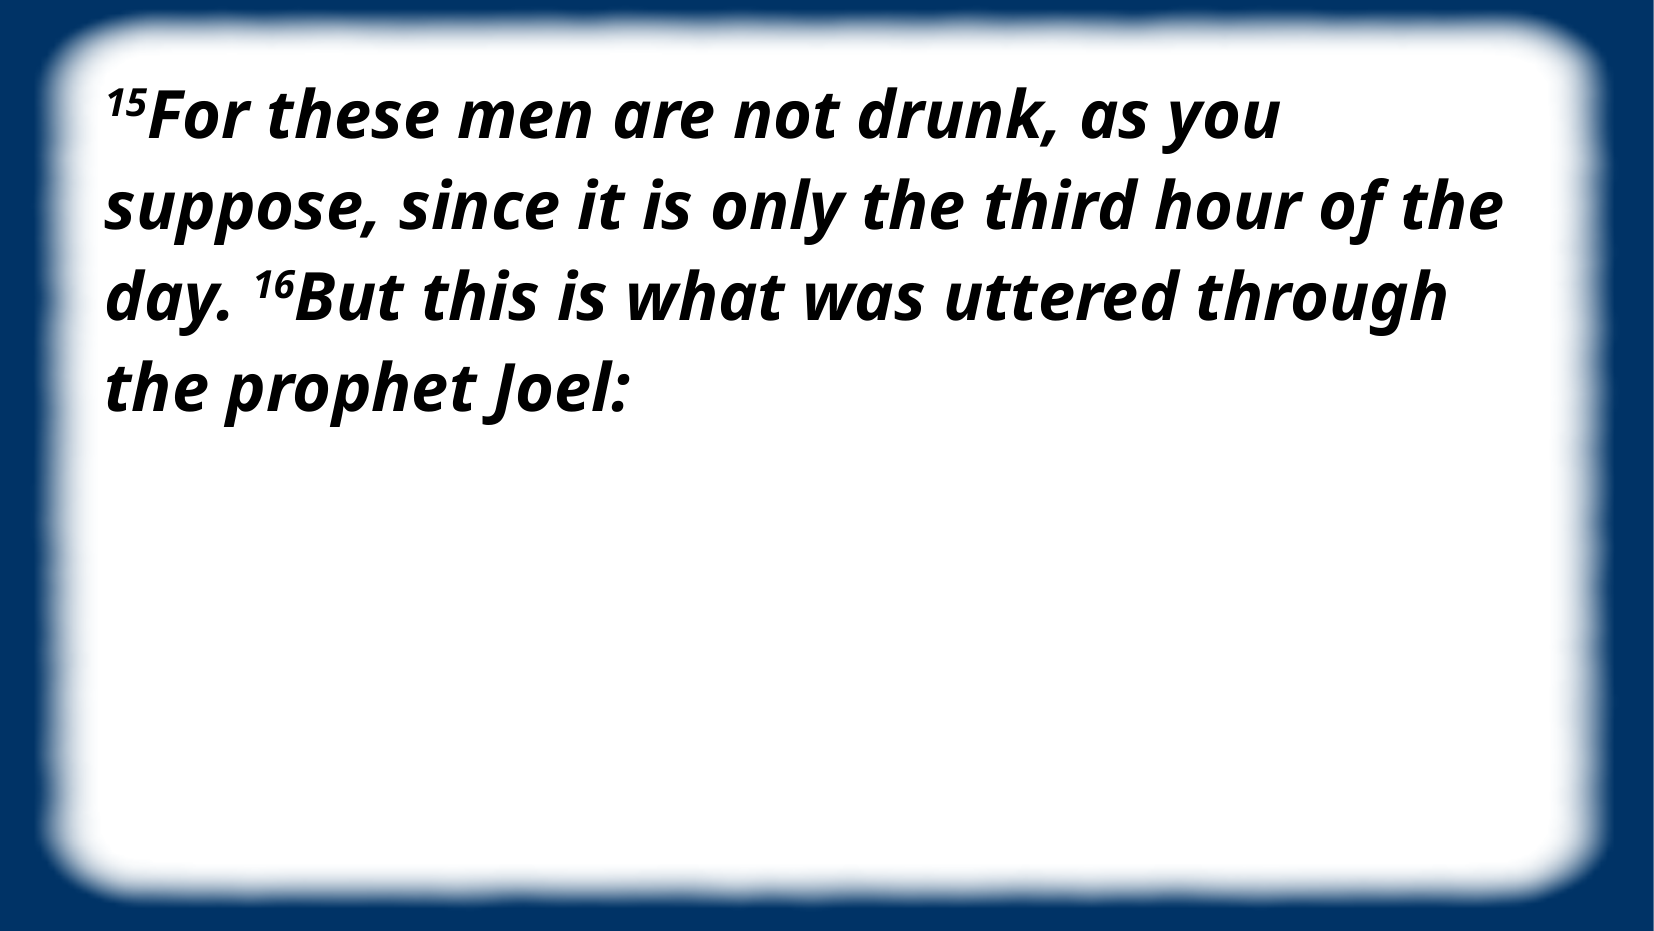

15For these men are not drunk, as you suppose, since it is only the third hour of the day. 16But this is what was uttered through the prophet Joel: